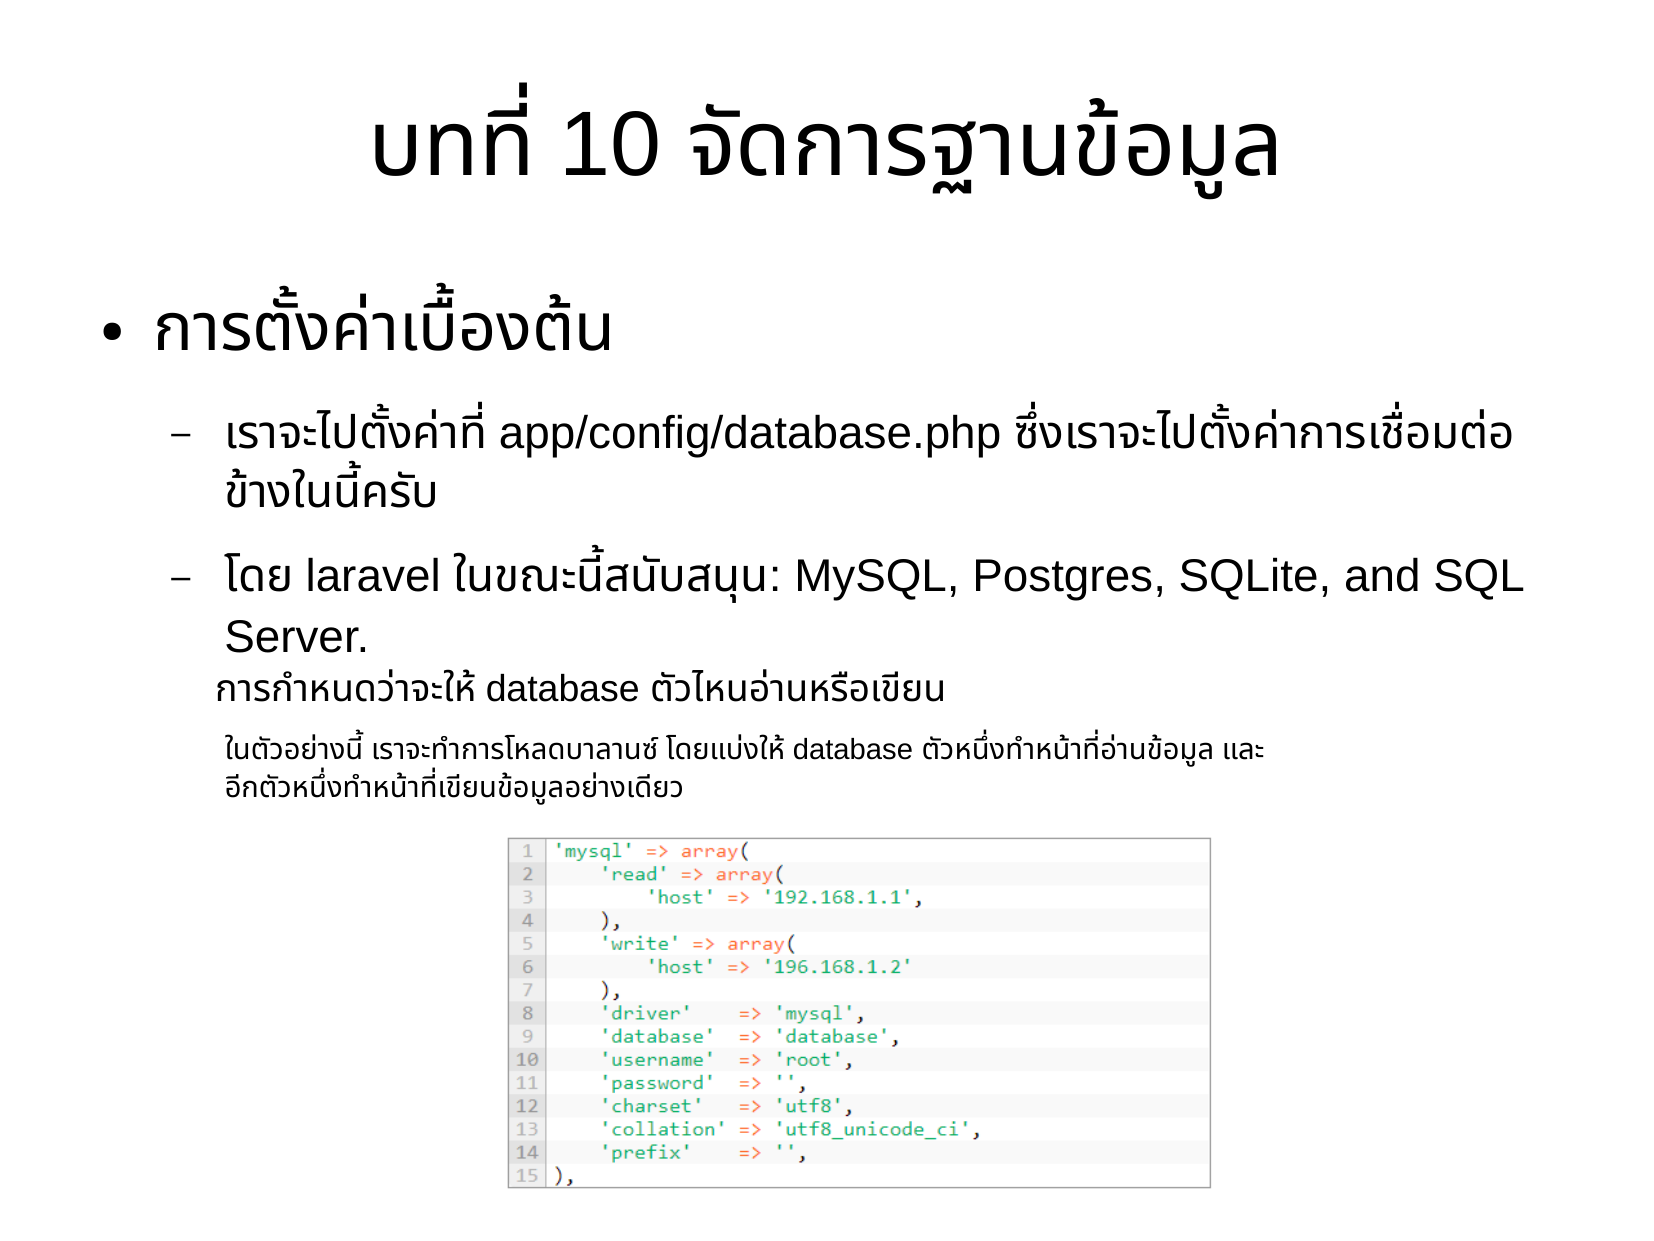

# บทที่ 10 จัดการฐานข้อมูล
การตั้งค่าเบื้องต้น
เราจะไปตั้งค่าที่ app/config/database.php ซึ่งเราจะไปตั้งค่าการเชื่อมต่อข้างในนี้ครับ
โดย laravel ในขณะนี้สนับสนุน: MySQL, Postgres, SQLite, and SQL Server.
การกำหนดว่าจะให้ database ตัวไหนอ่านหรือเขียน
ในตัวอย่างนี้ เราจะทำการโหลดบาลานซ์ โดยแบ่งให้ database ตัวหนึ่งทำหน้าที่อ่านข้อมูล และอีกตัวหนึ่งทำหน้าที่เขียนข้อมูลอย่างเดียว